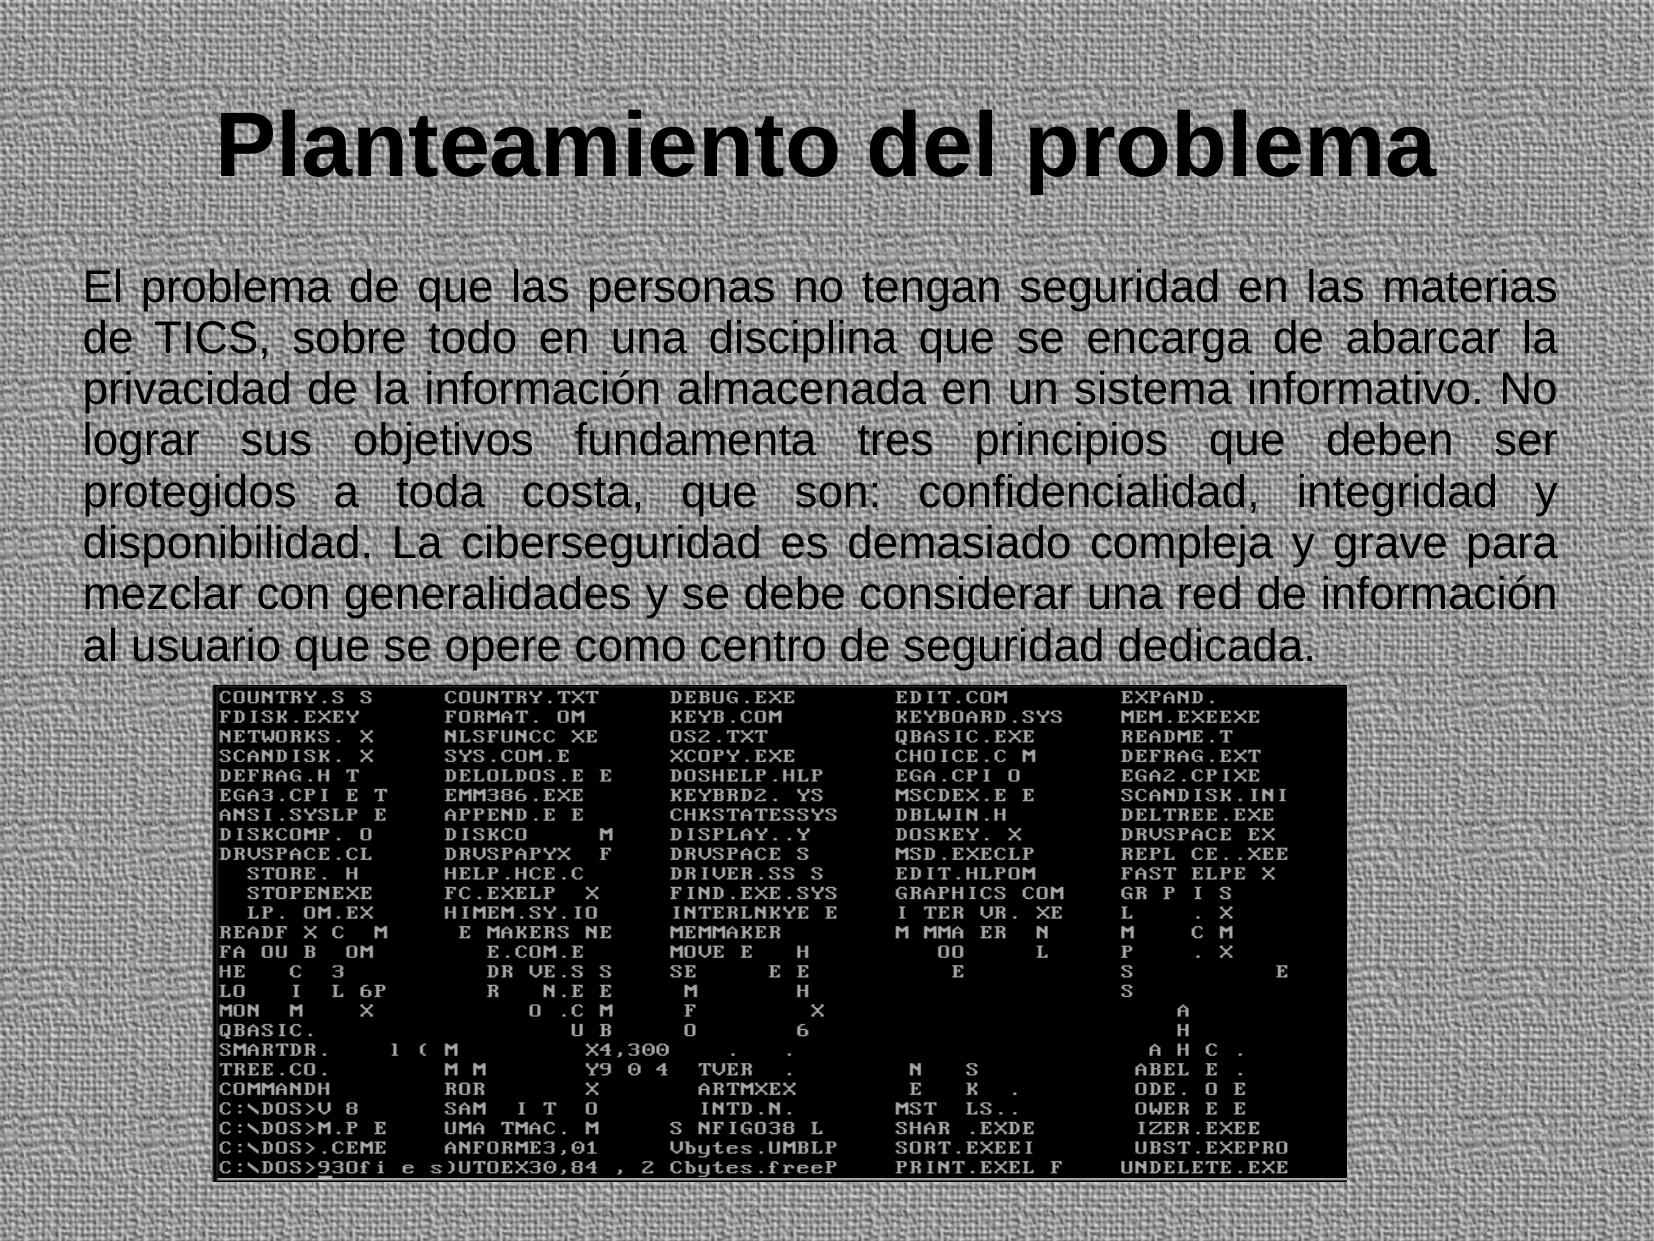

# Planteamiento del problema
El problema de que las personas no tengan seguridad en las materias de TICS, sobre todo en una disciplina que se encarga de abarcar la privacidad de la información almacenada en un sistema informativo. No lograr sus objetivos fundamenta tres principios que deben ser protegidos a toda costa, que son: confidencialidad, integridad y disponibilidad. La ciberseguridad es demasiado compleja y grave para mezclar con generalidades y se debe considerar una red de información al usuario que se opere como centro de seguridad dedicada.